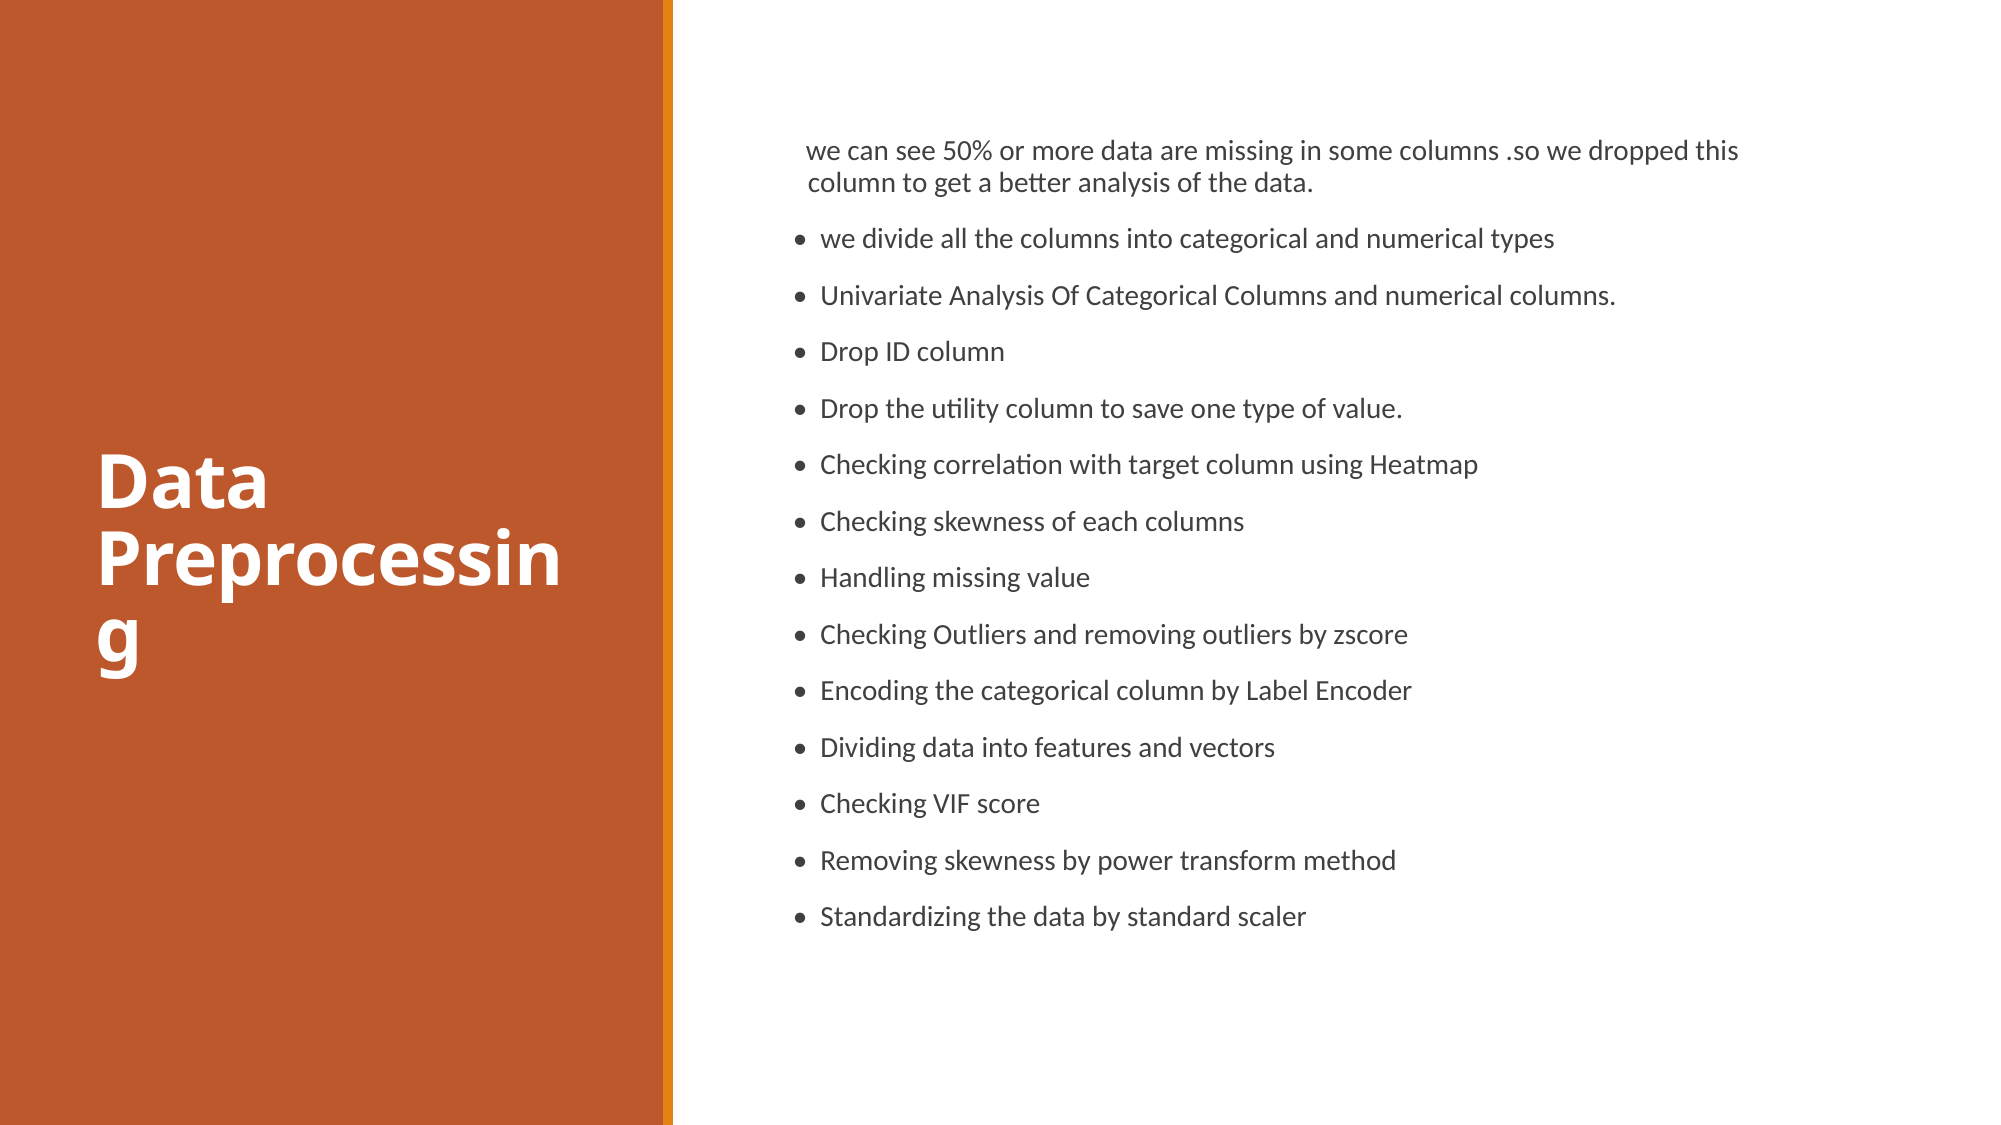

# Data Preprocessing
  we can see 50% or more data are missing in some columns .so we dropped this   column to get a better analysis of the data.
•  we divide all the columns into categorical and numerical types
•  Univariate Analysis Of Categorical Columns and numerical columns.
•  Drop ID column
•  Drop the utility column to save one type of value.
•  Checking correlation with target column using Heatmap
•  Checking skewness of each columns
•  Handling missing value
•  Checking Outliers and removing outliers by zscore
•  Encoding the categorical column by Label Encoder
•  Dividing data into features and vectors
•  Checking VIF score
•  Removing skewness by power transform method
•  Standardizing the data by standard scaler